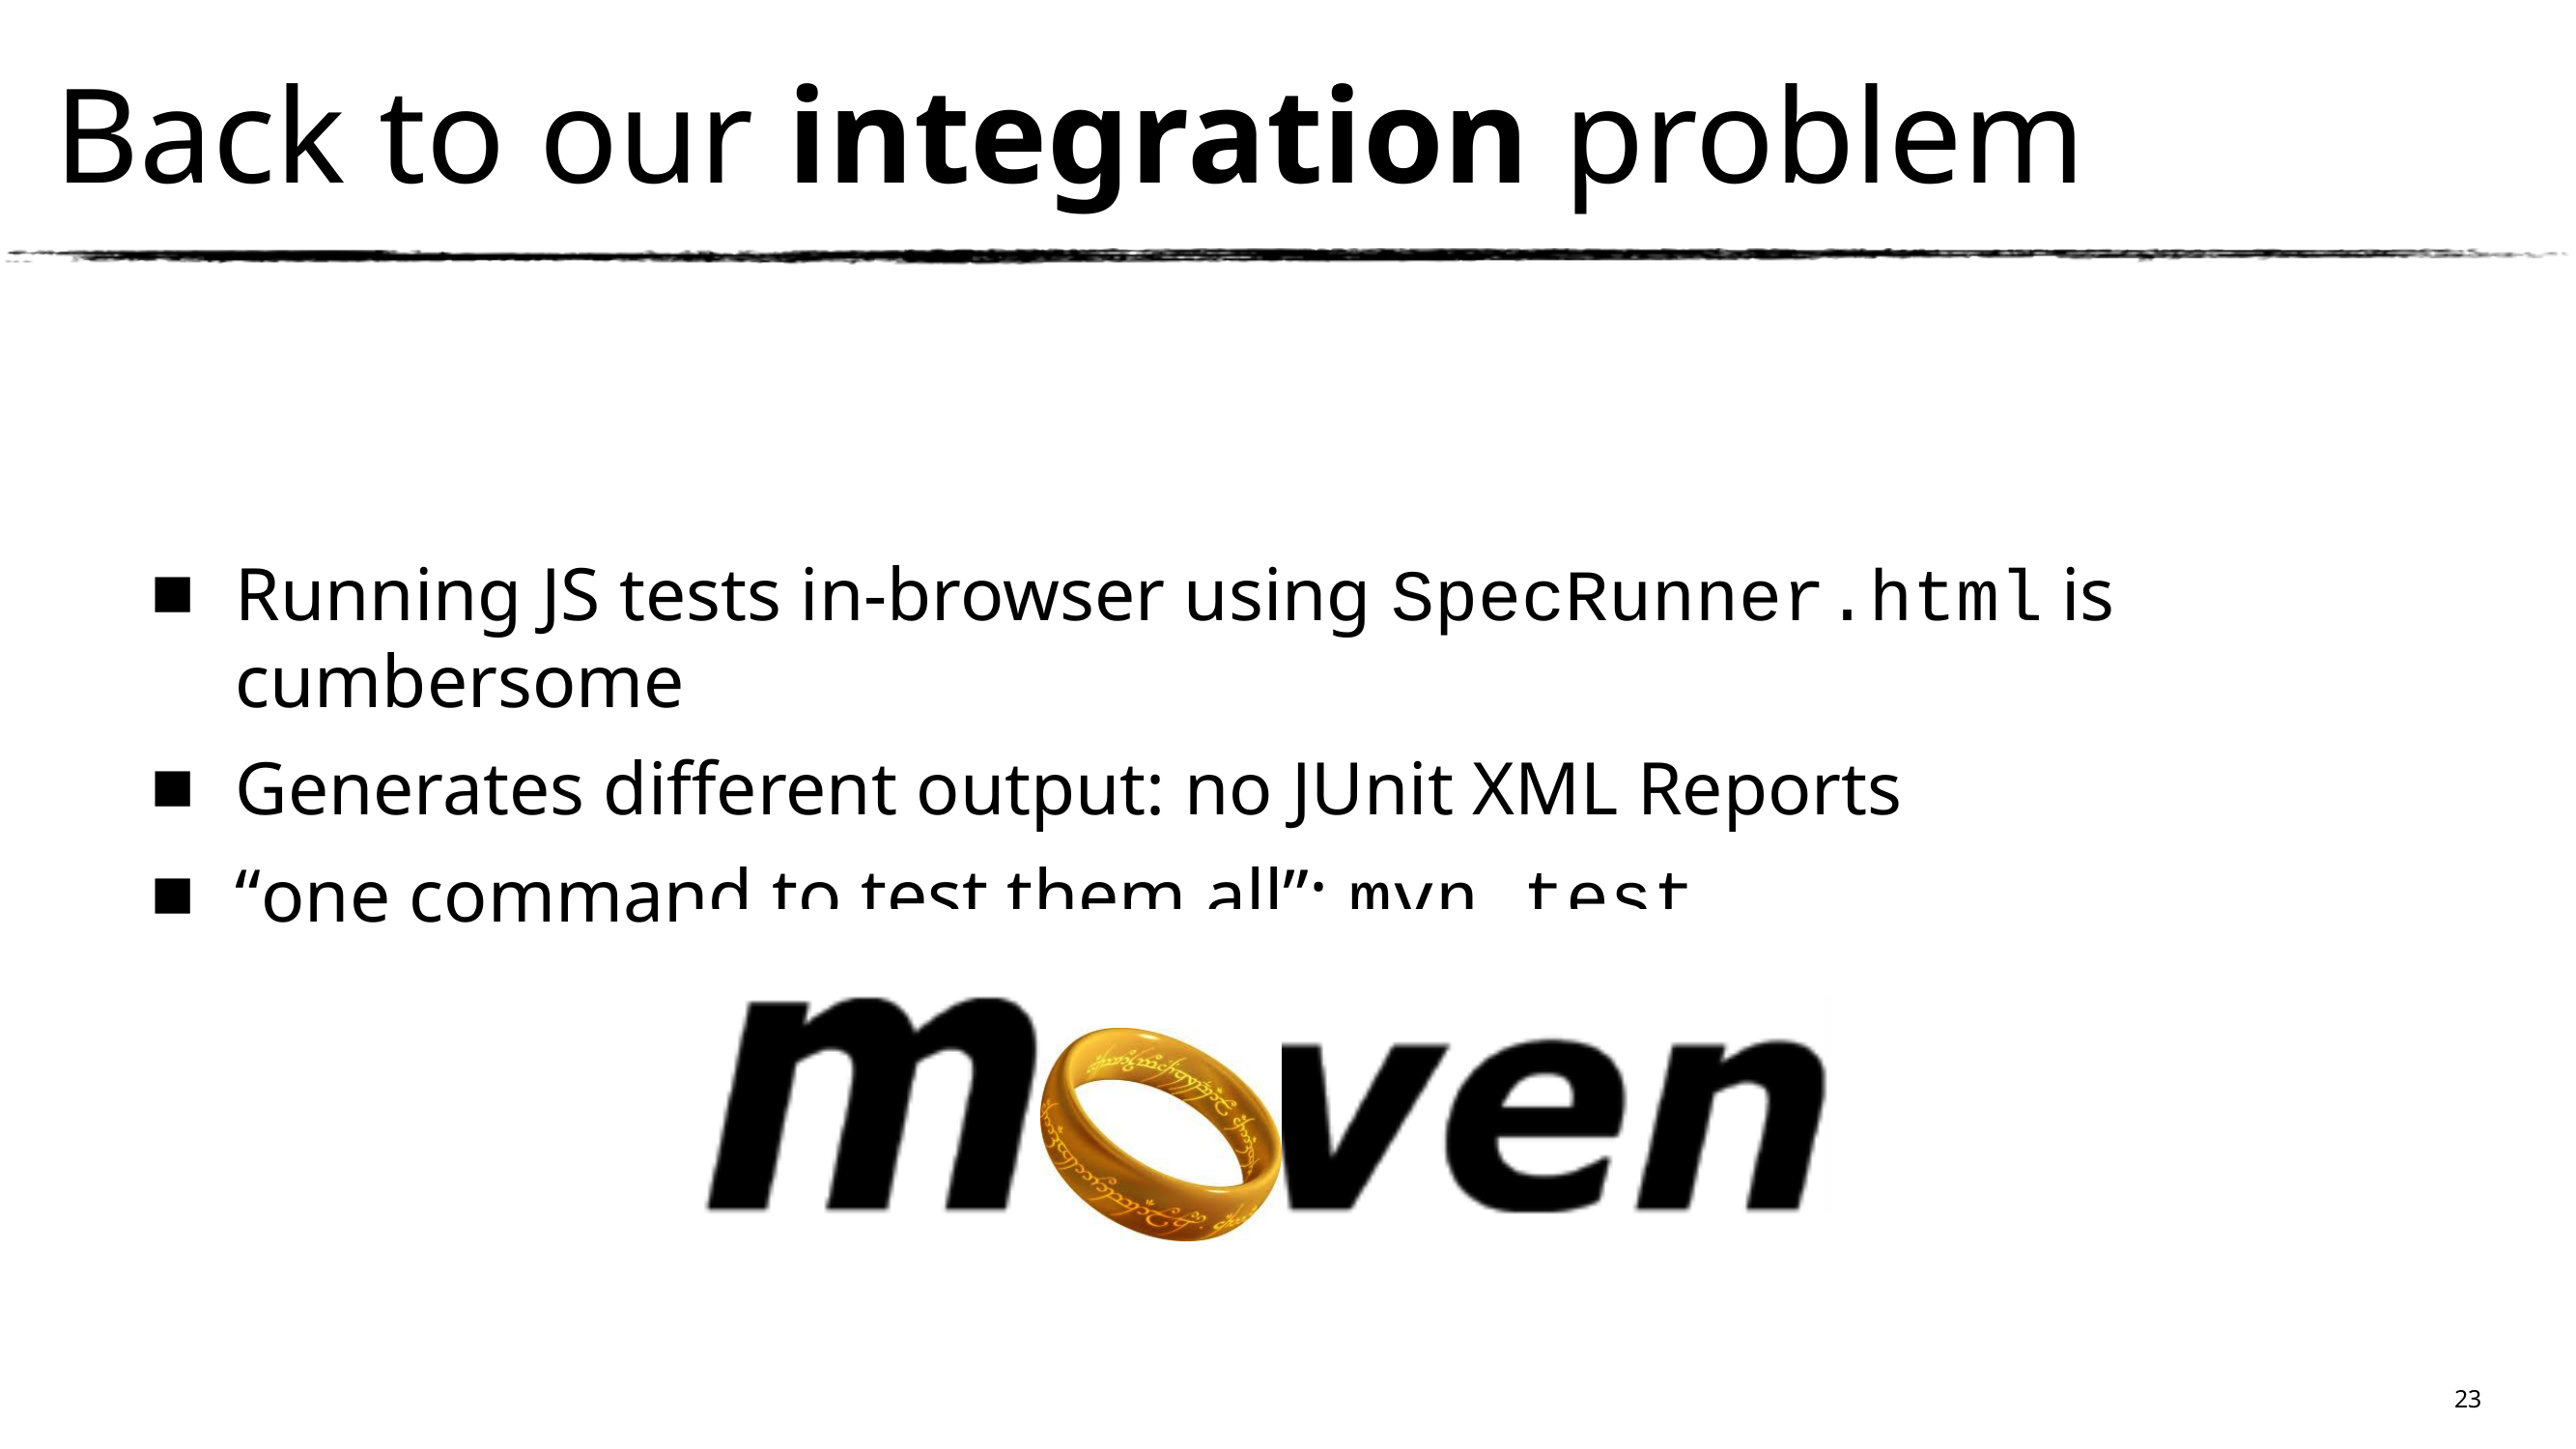

Back to our integration problem
Running JS tests in-browser using SpecRunner.html is cumbersome
Generates different output: no JUnit XML Reports
“one command to test them all”: mvn test